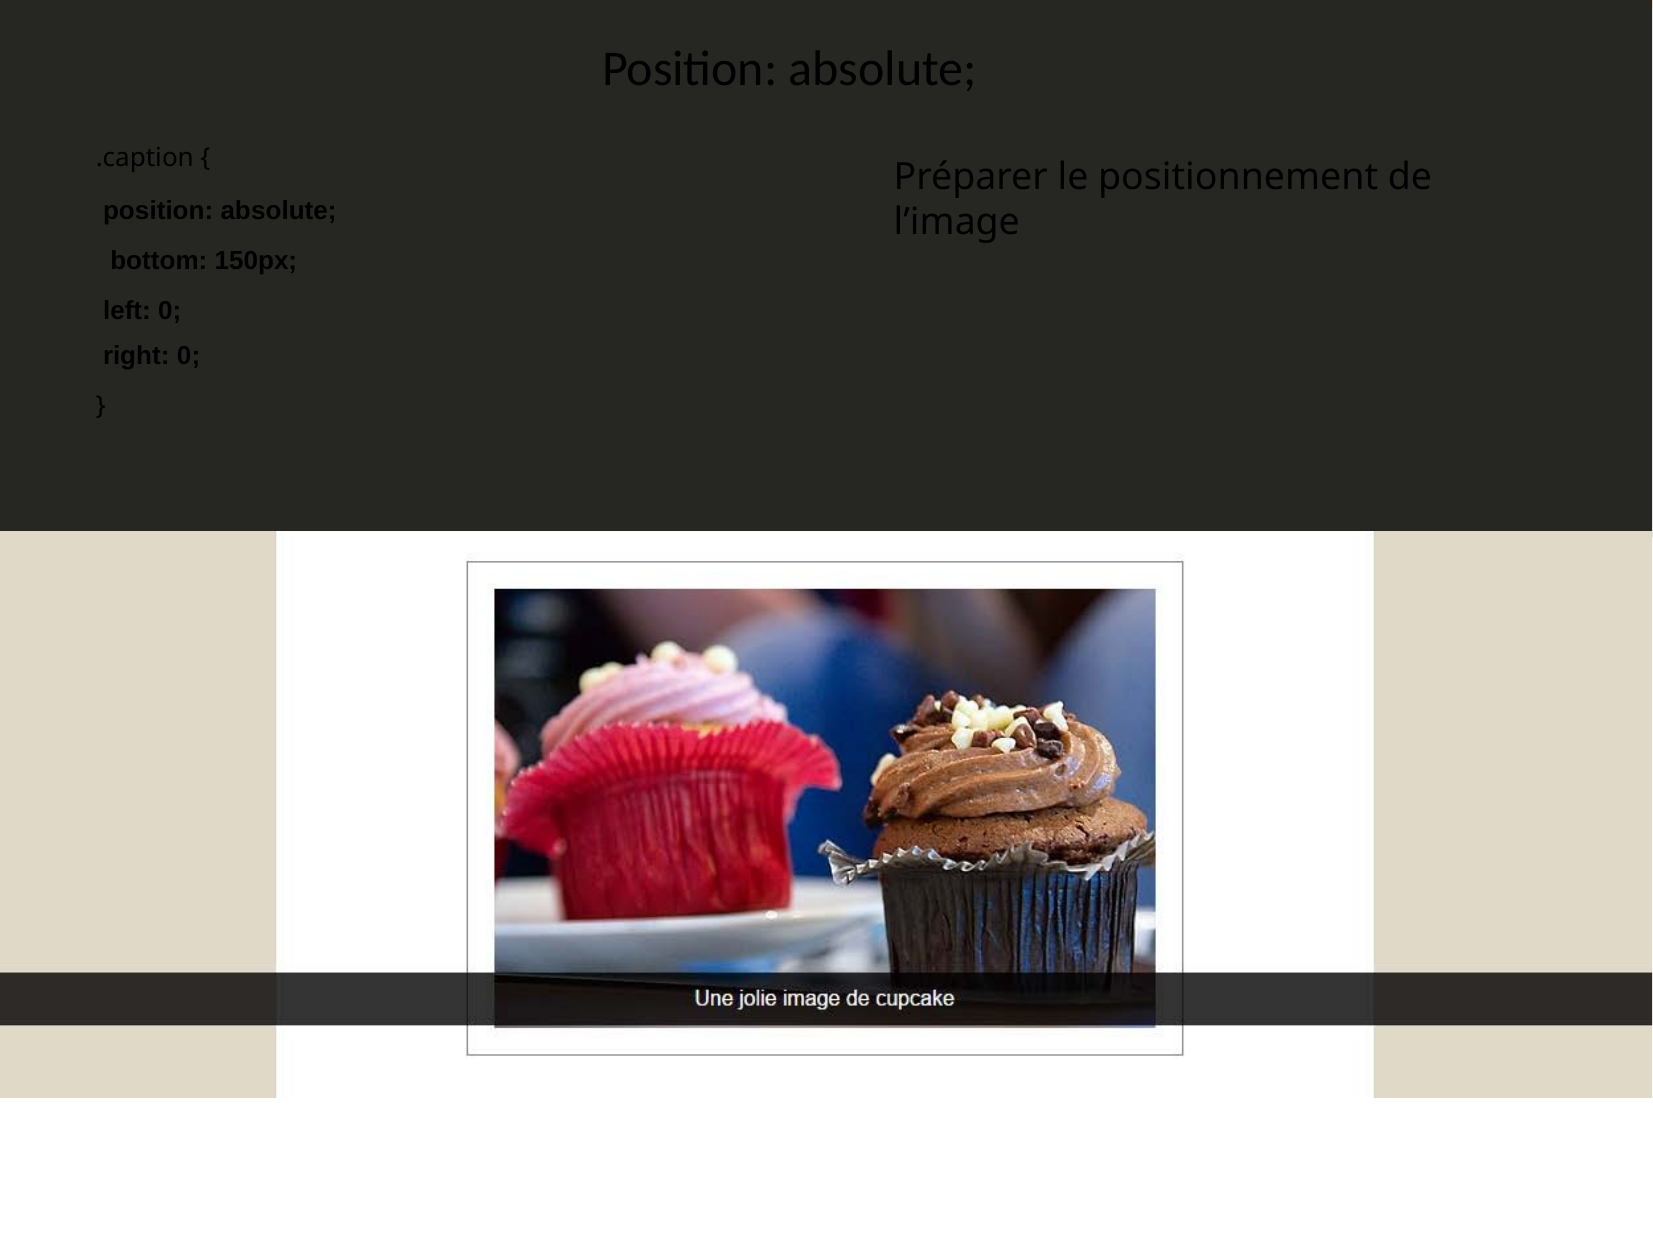

# Position: absolute;
.caption {
position: absolute; bottom: 150px; left: 0;
right: 0;
}
Préparer le positionnement de l’image